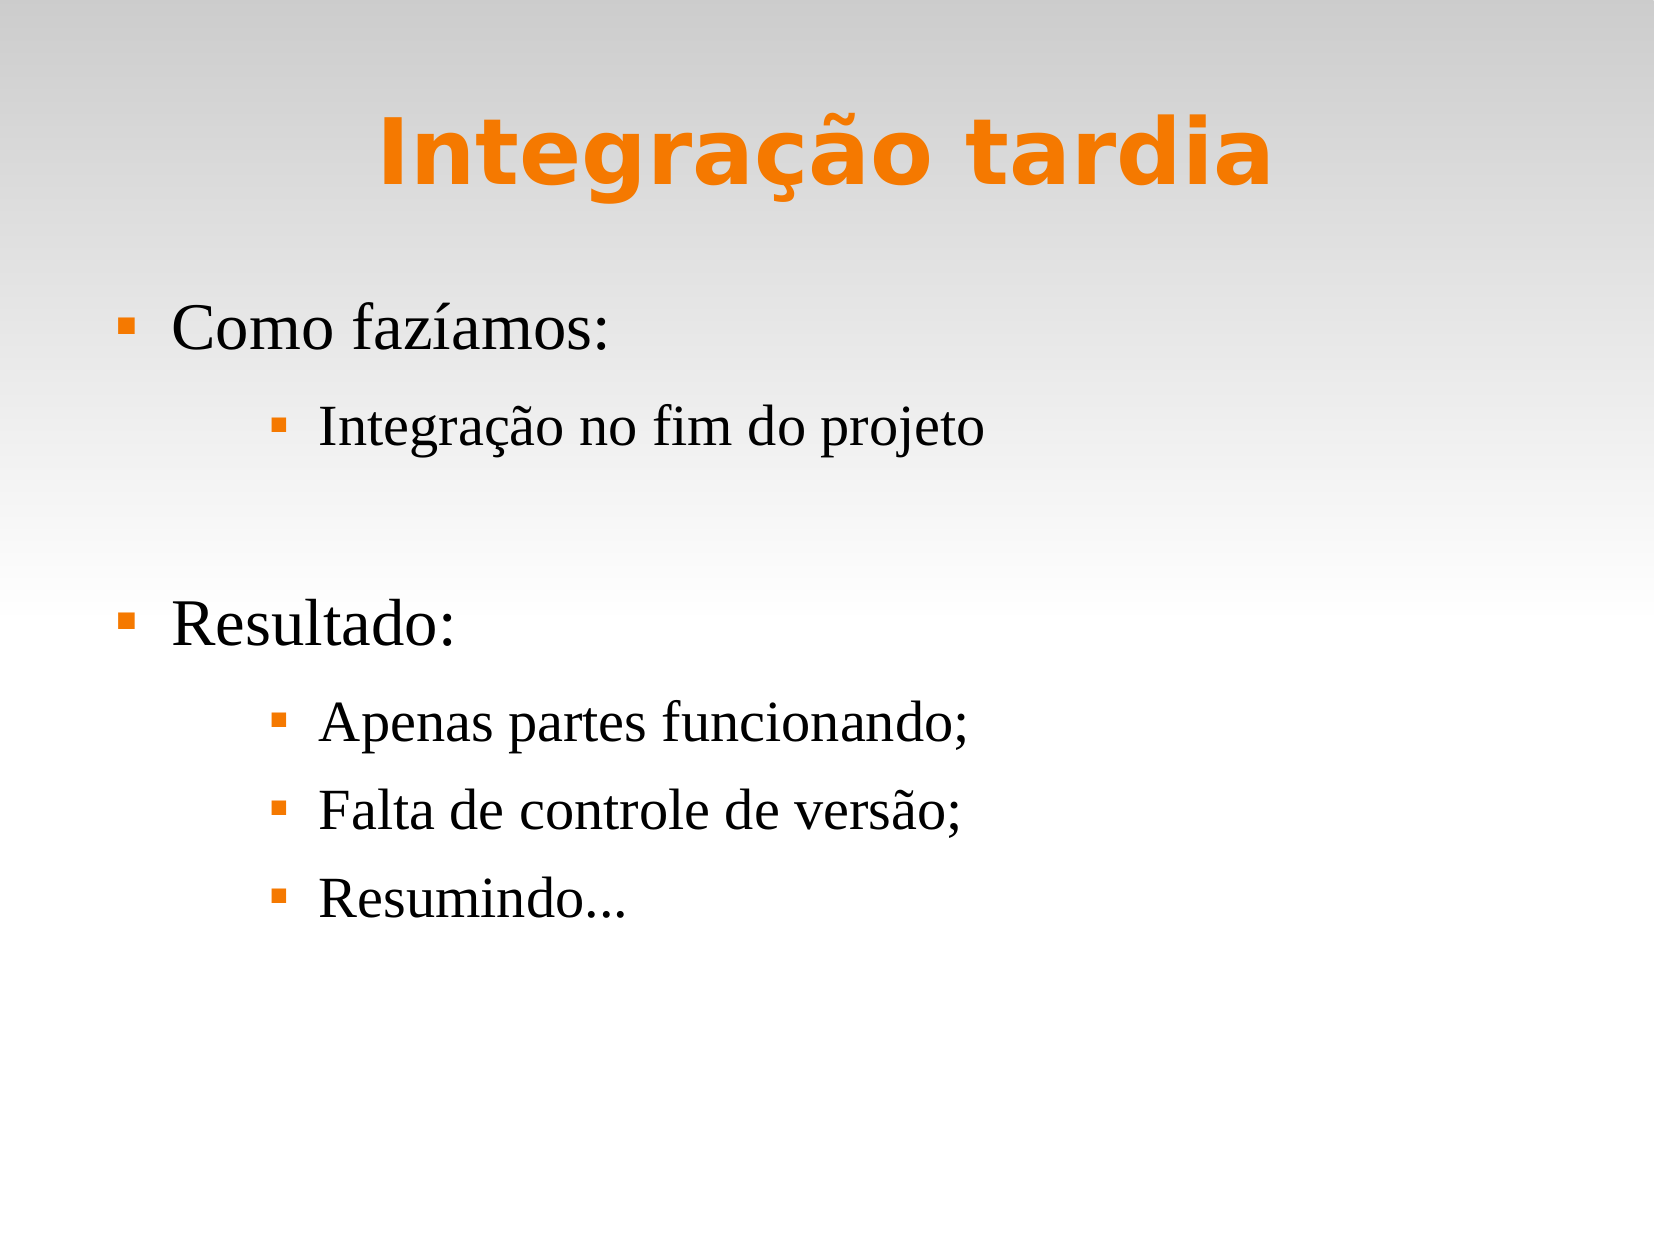

# Integração tardia
Como fazíamos:
Integração no fim do projeto
Resultado:
Apenas partes funcionando;
Falta de controle de versão;
Resumindo...